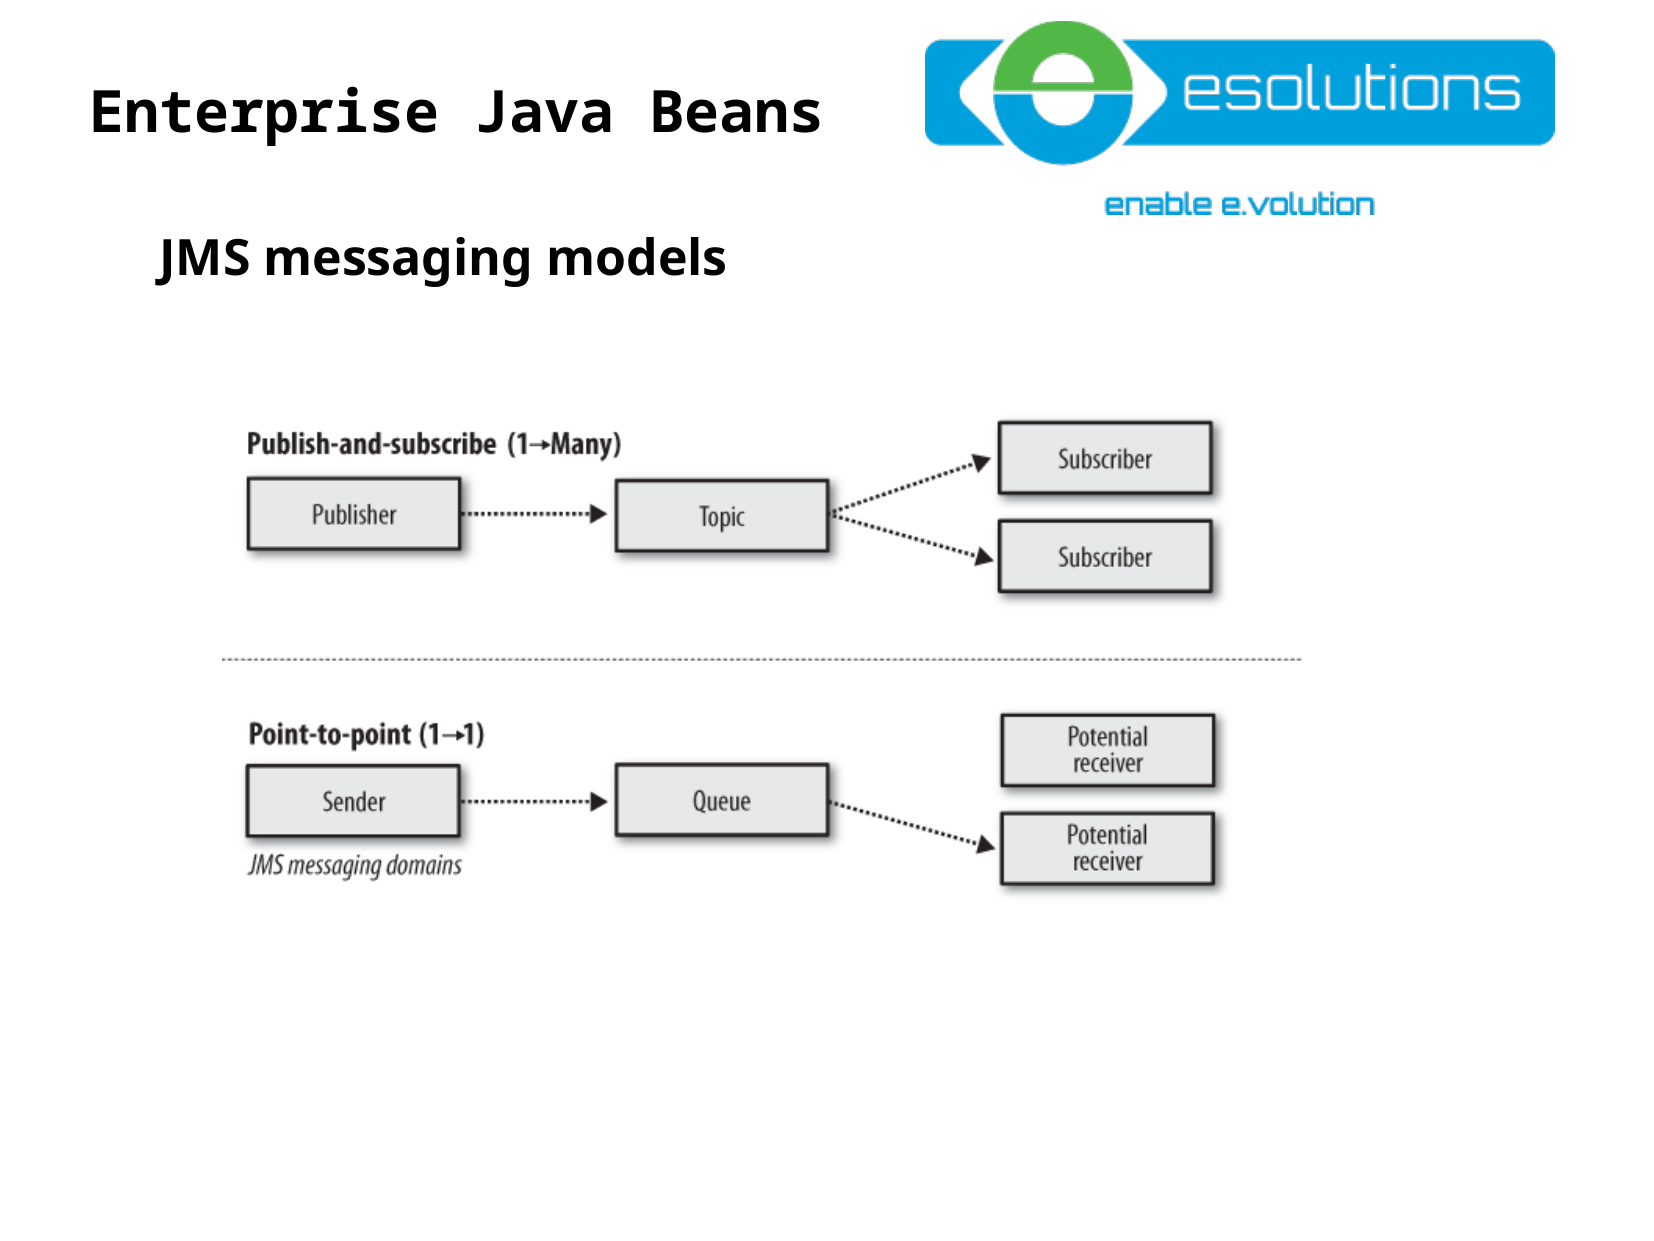

#
Enterprise Java Beans
JMS messaging models